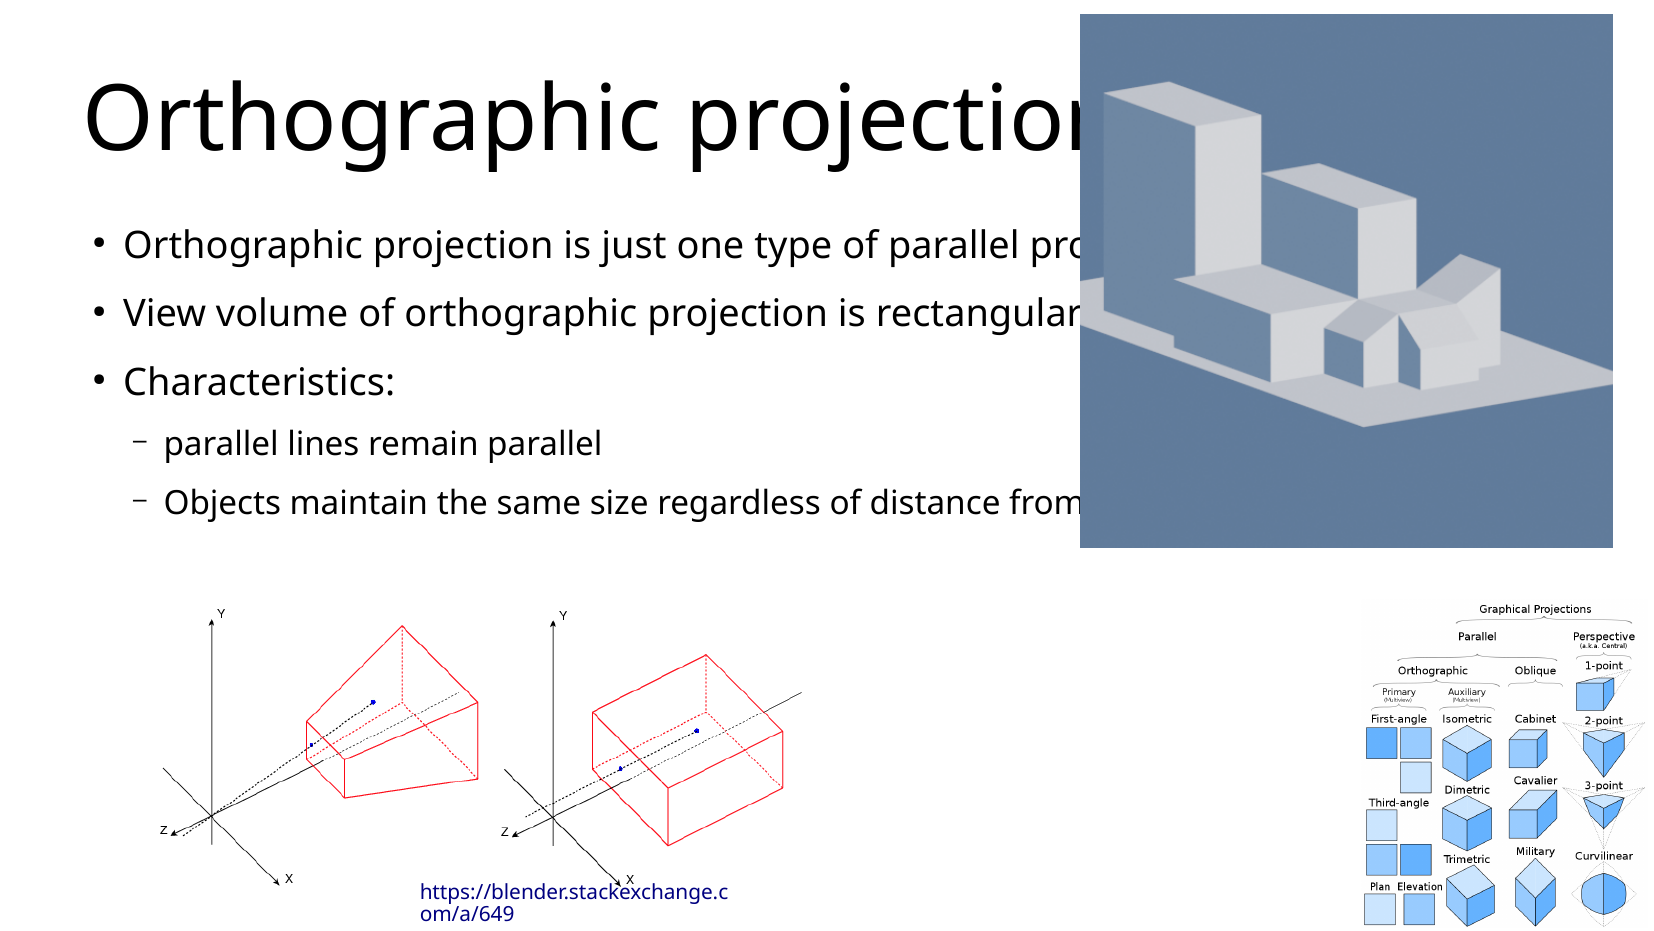

# Orthographic projection
Orthographic projection is just one type of parallel projection.
View volume of orthographic projection is rectangular box
Characteristics:
parallel lines remain parallel
Objects maintain the same size regardless of distance from camera
https://blender.stackexchange.com/a/649